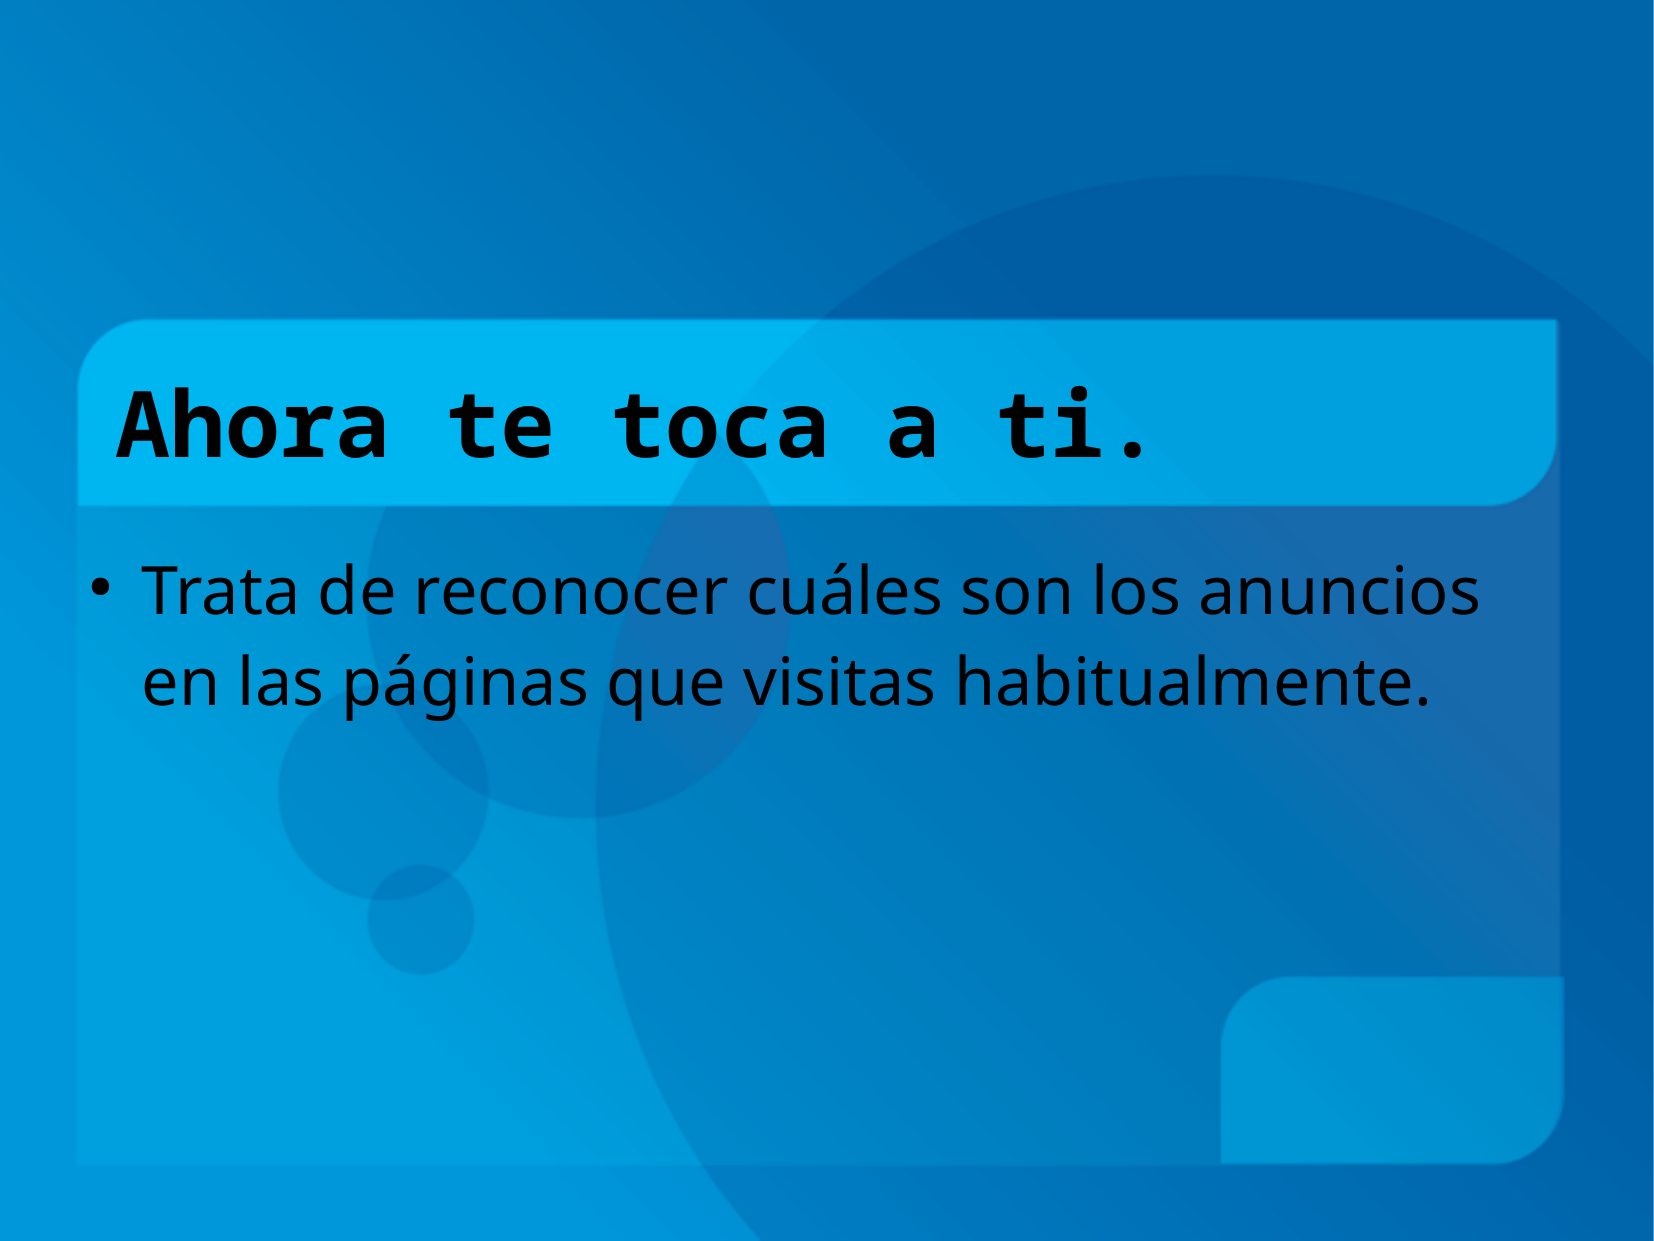

# Ahora te toca a ti.
Trata de reconocer cuáles son los anuncios en las páginas que visitas habitualmente.